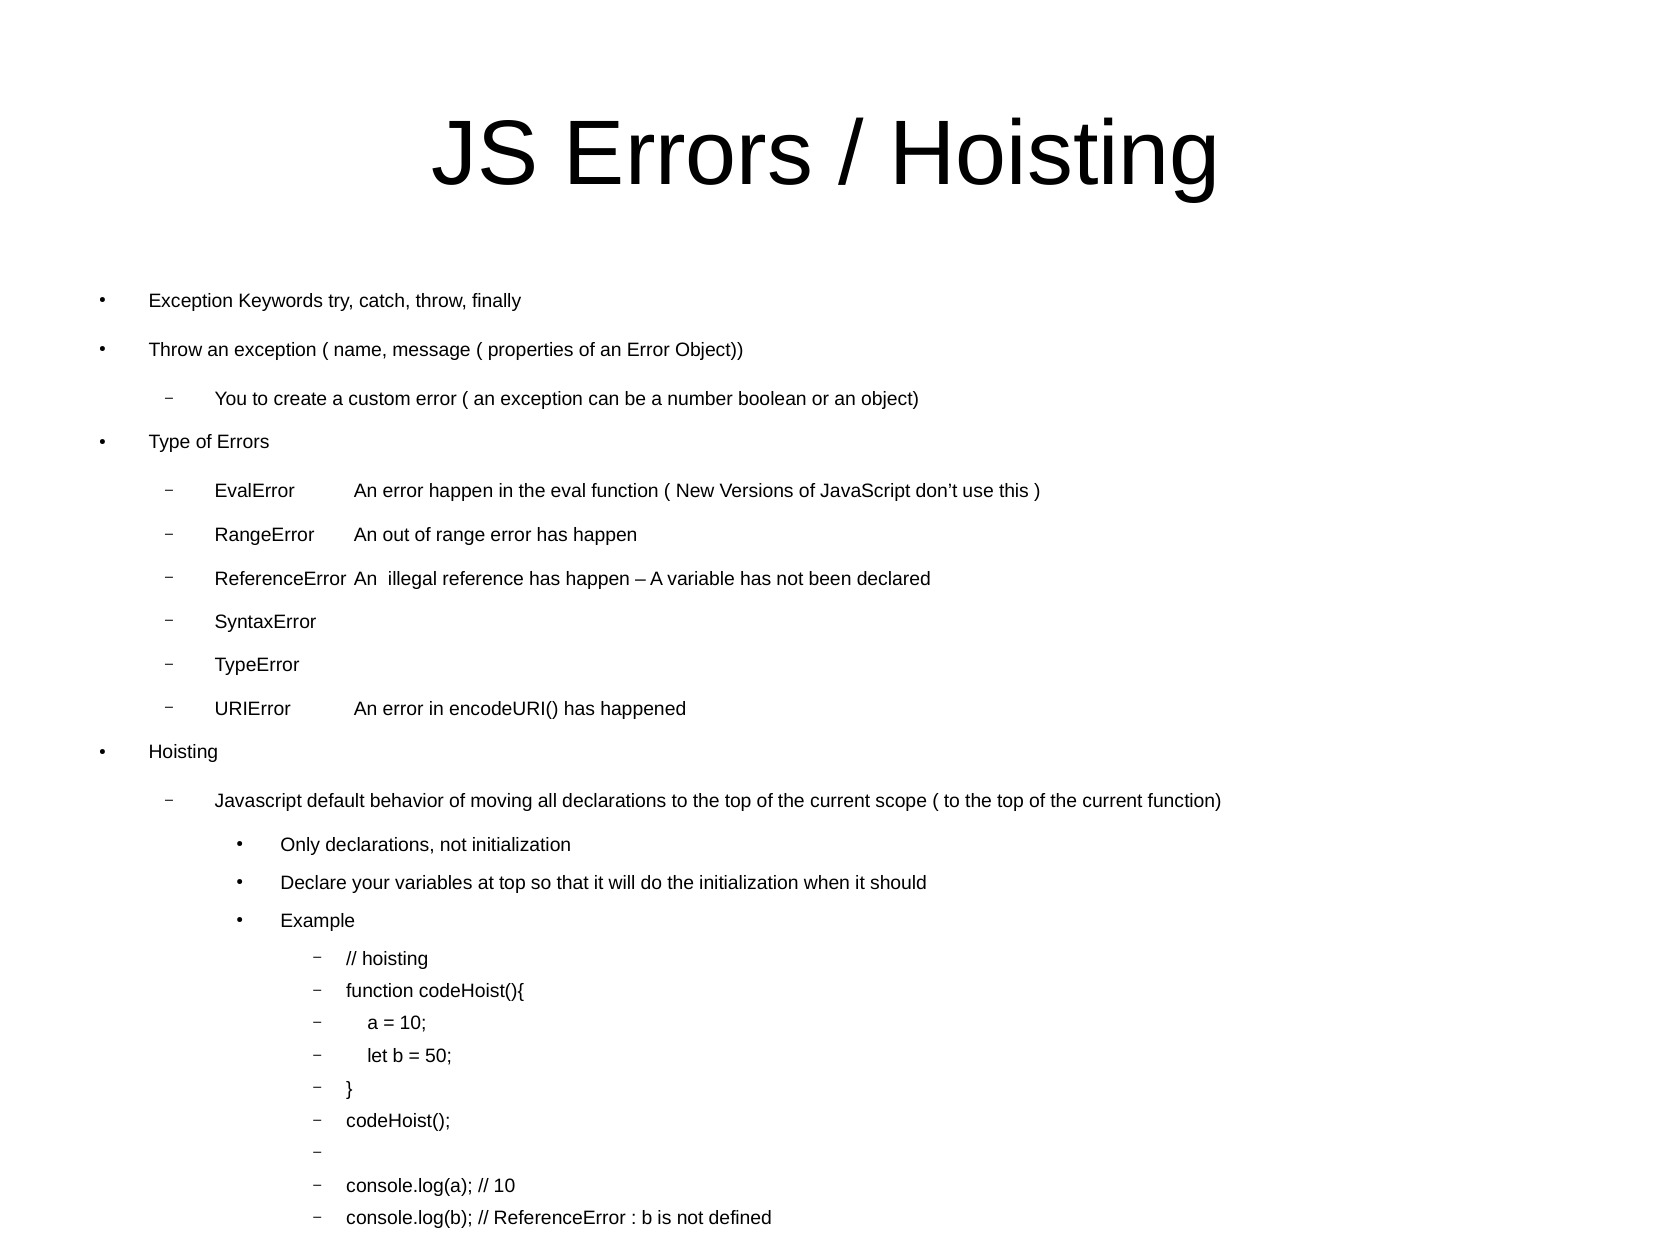

# JS Errors / Hoisting
Exception Keywords try, catch, throw, finally
Throw an exception ( name, message ( properties of an Error Object))
You to create a custom error ( an exception can be a number boolean or an object)
Type of Errors
EvalError 		An error happen in the eval function ( New Versions of JavaScript don’t use this )
RangeError		An out of range error has happen
ReferenceError		An illegal reference has happen – A variable has not been declared
SyntaxError
TypeError
URIError		An error in encodeURI() has happened
Hoisting
Javascript default behavior of moving all declarations to the top of the current scope ( to the top of the current function)
Only declarations, not initialization
Declare your variables at top so that it will do the initialization when it should
Example
// hoisting
function codeHoist(){
 a = 10;
 let b = 50;
}
codeHoist();
console.log(a); // 10
console.log(b); // ReferenceError : b is not defined